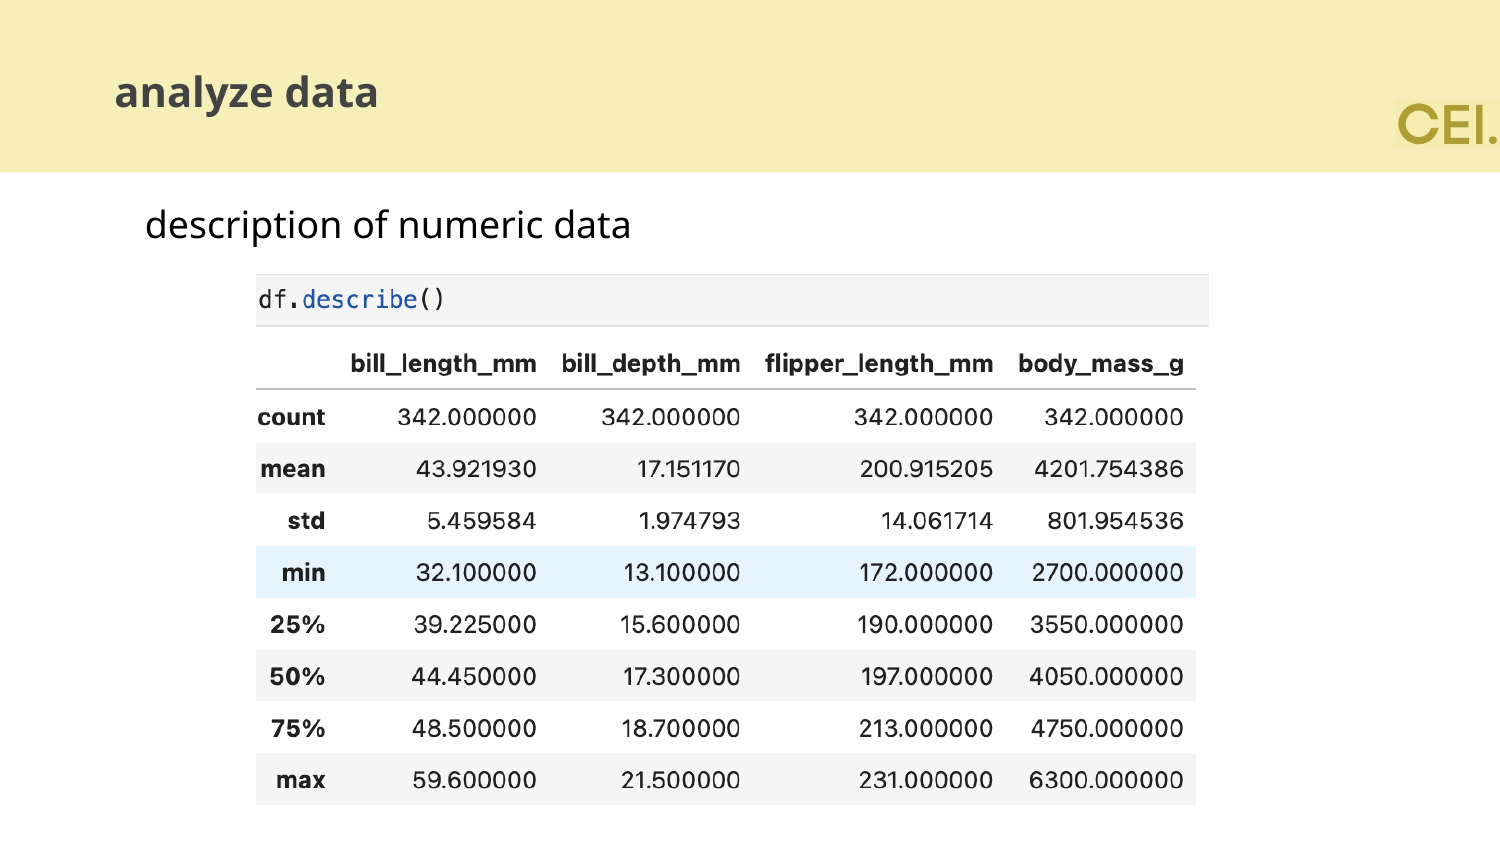

analyze data
python if else statements
description of numeric data